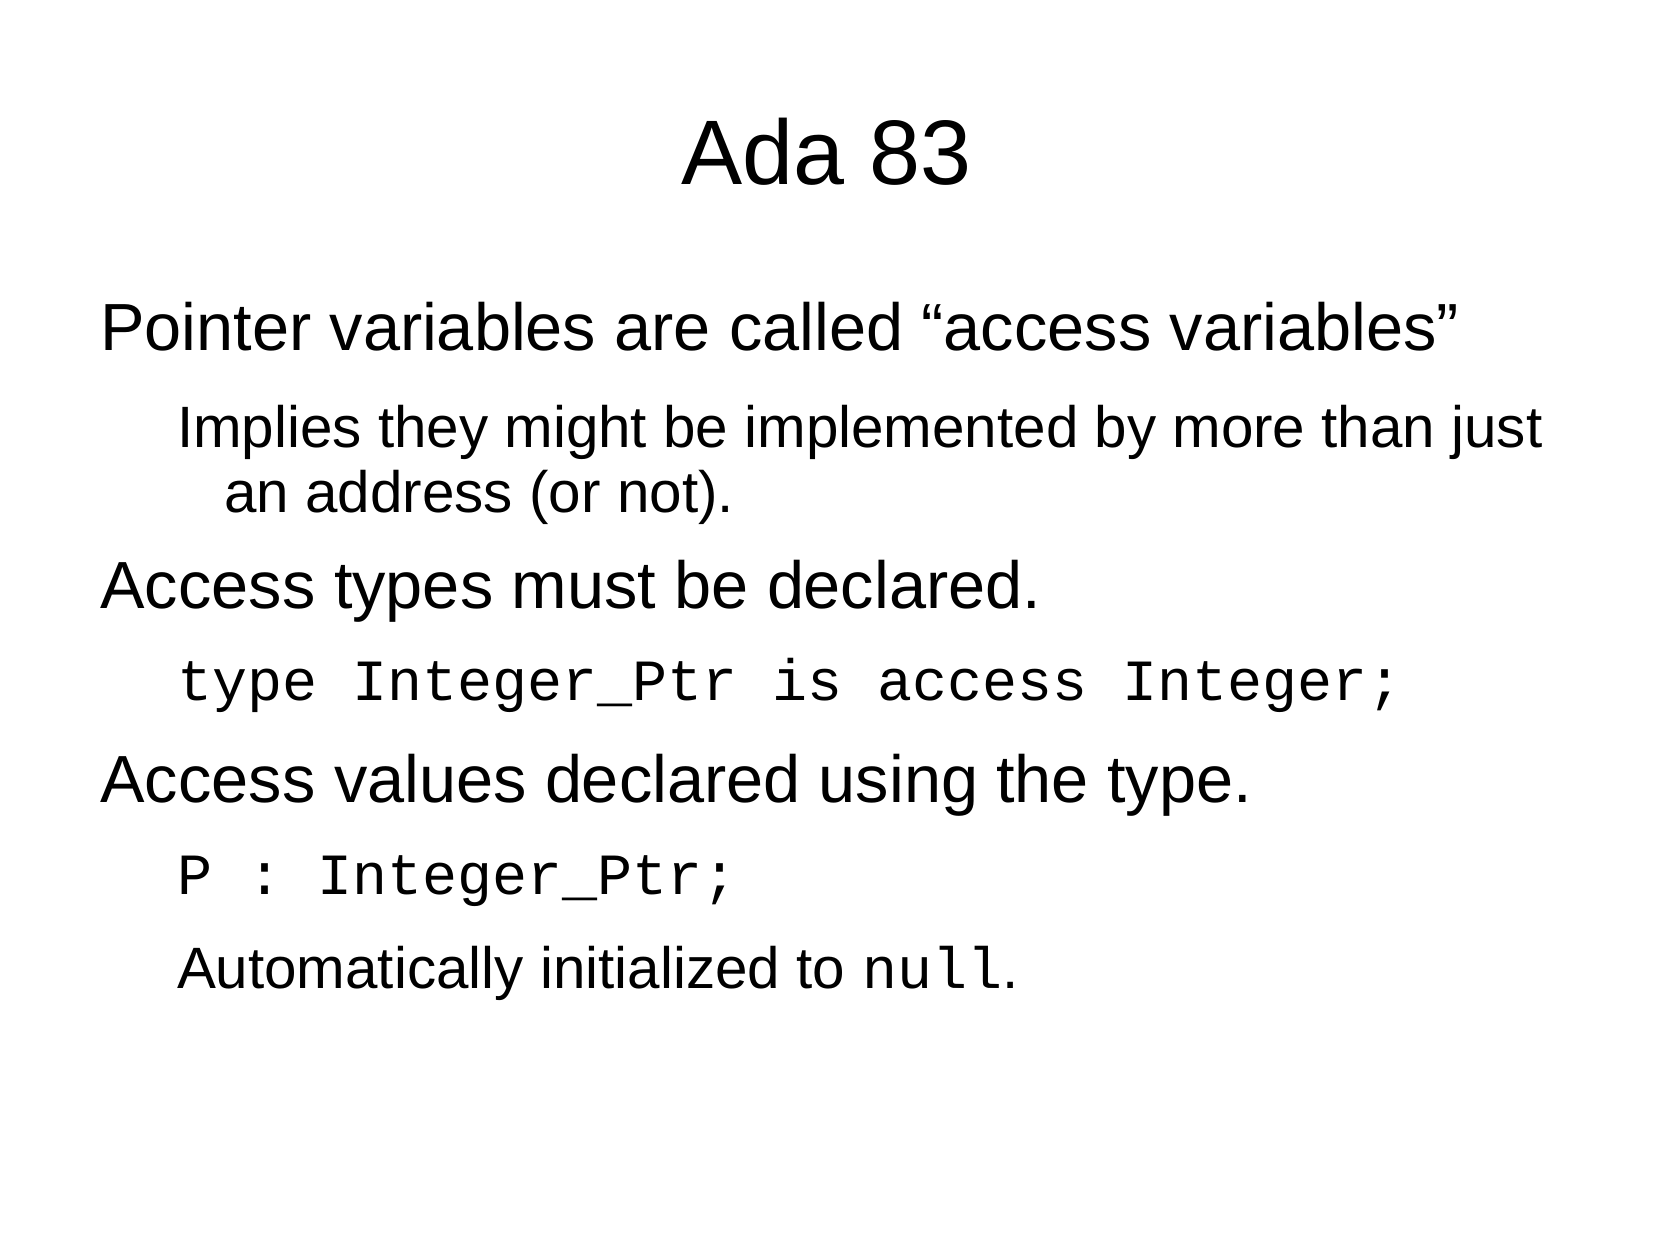

# Ada 83
Pointer variables are called “access variables”
Implies they might be implemented by more than just an address (or not).
Access types must be declared.
type Integer_Ptr is access Integer;
Access values declared using the type.
P : Integer_Ptr;
Automatically initialized to null.